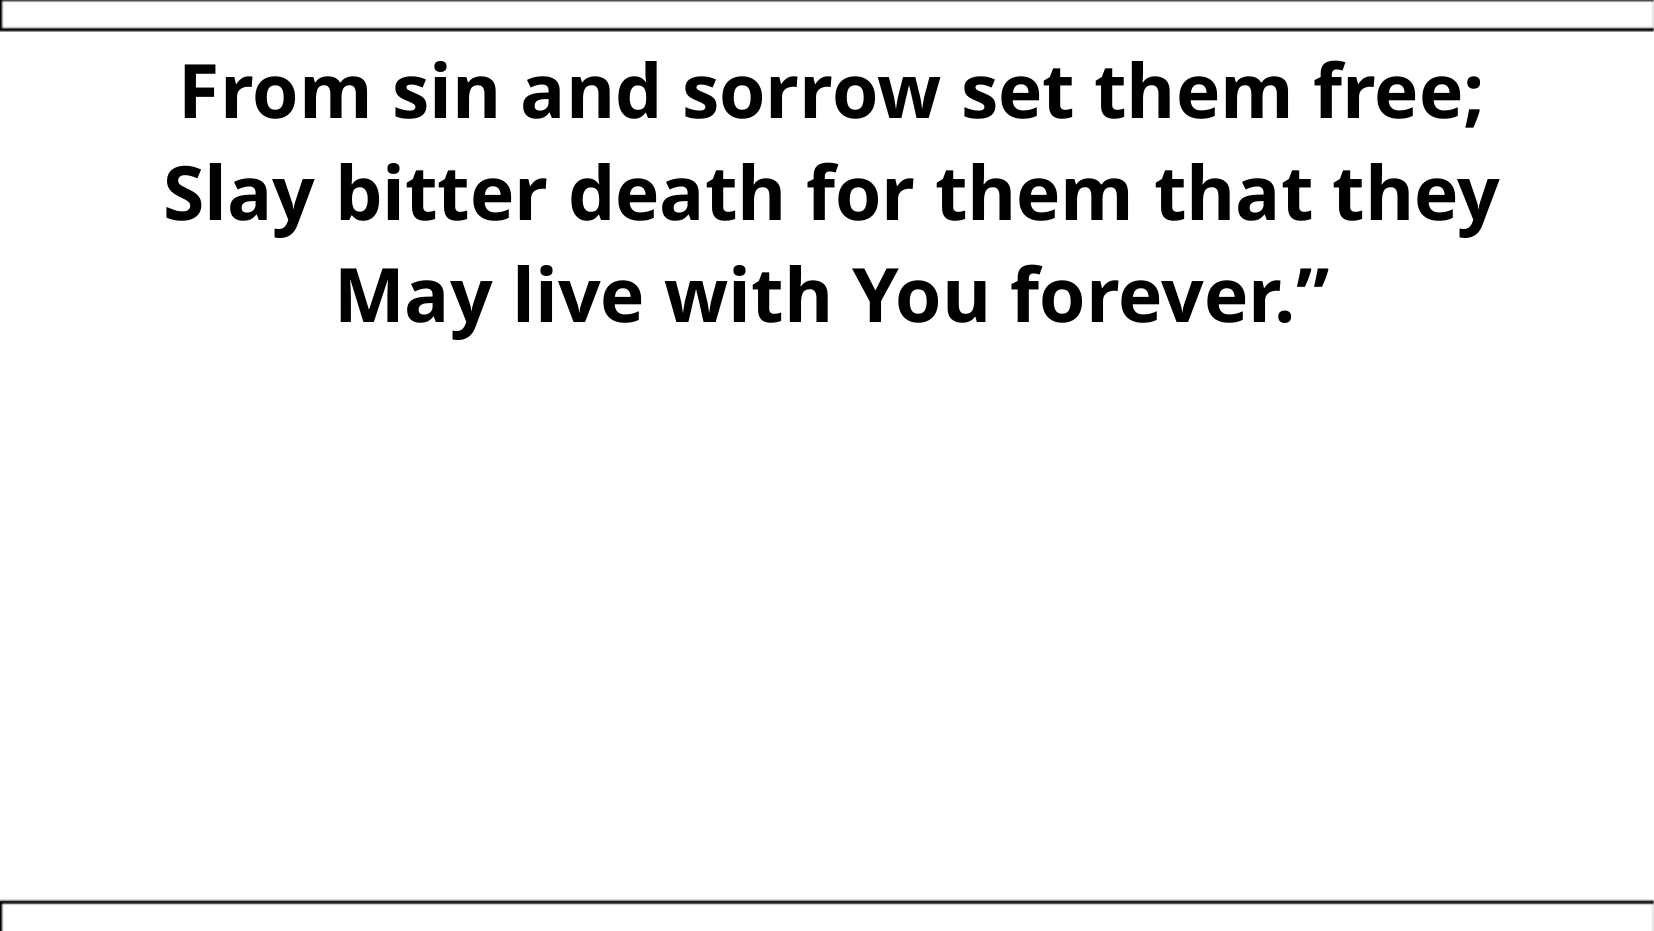

From sin and sorrow set them free;
Slay bitter death for them that they
May live with You forever.”